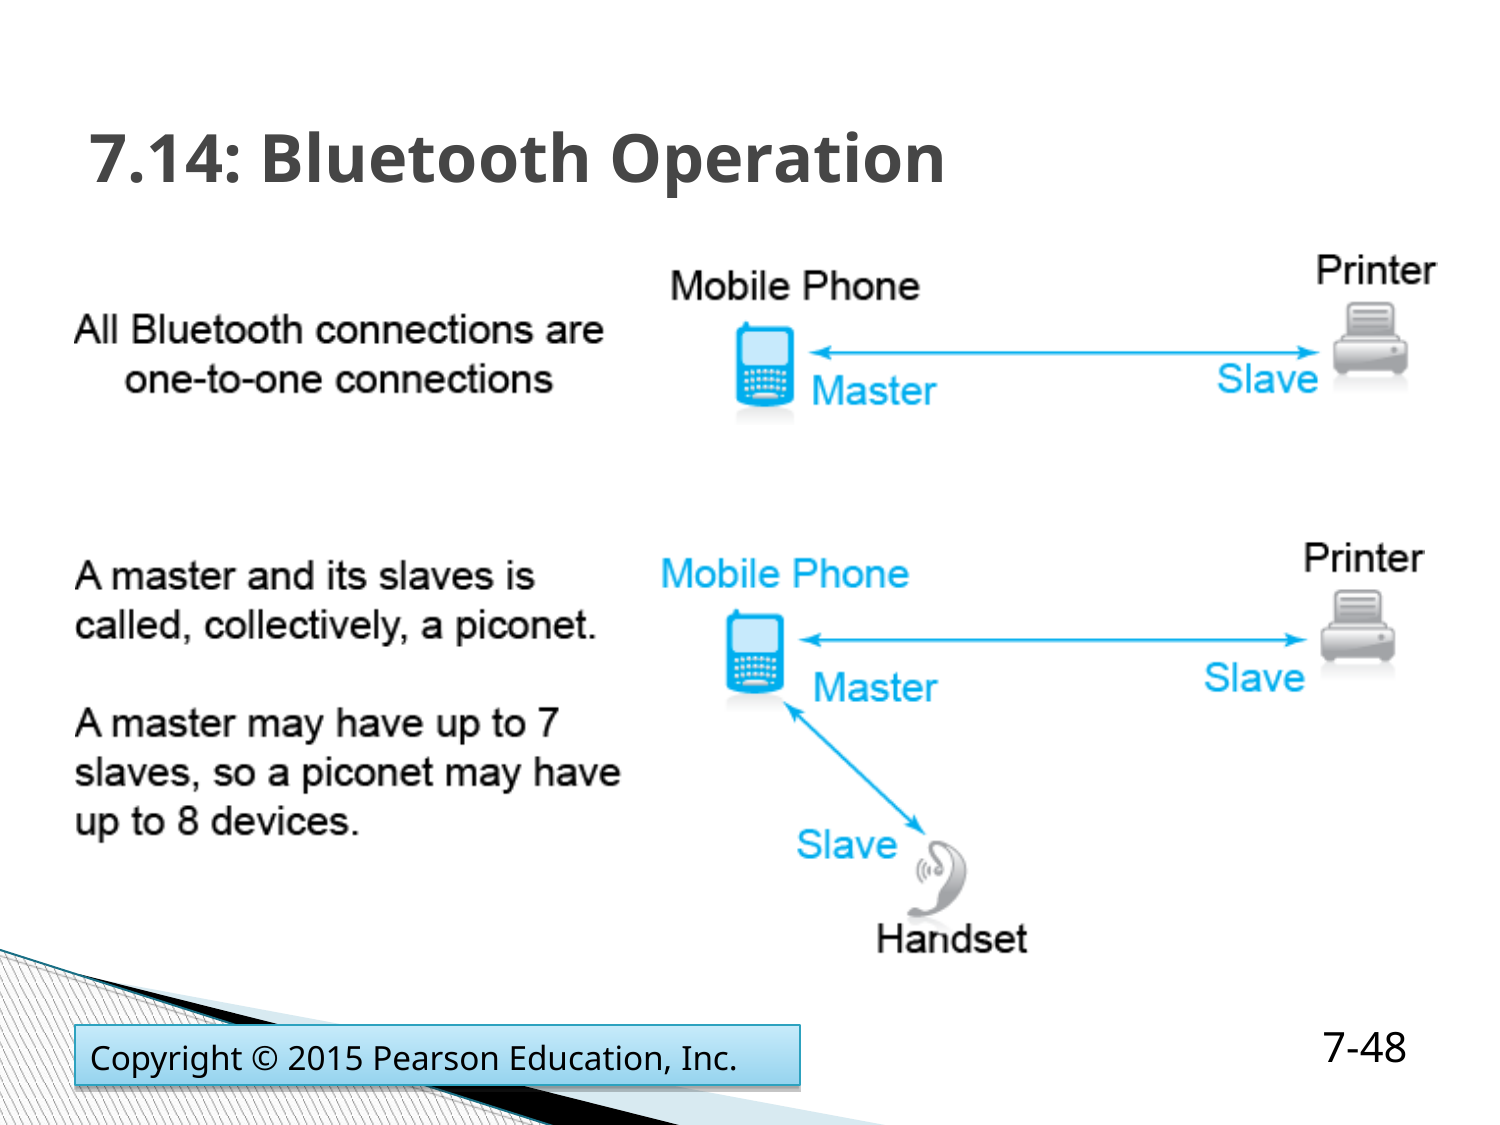

# 7.14: Bluetooth Operation
Copyright © 2015 Pearson Education, Inc.